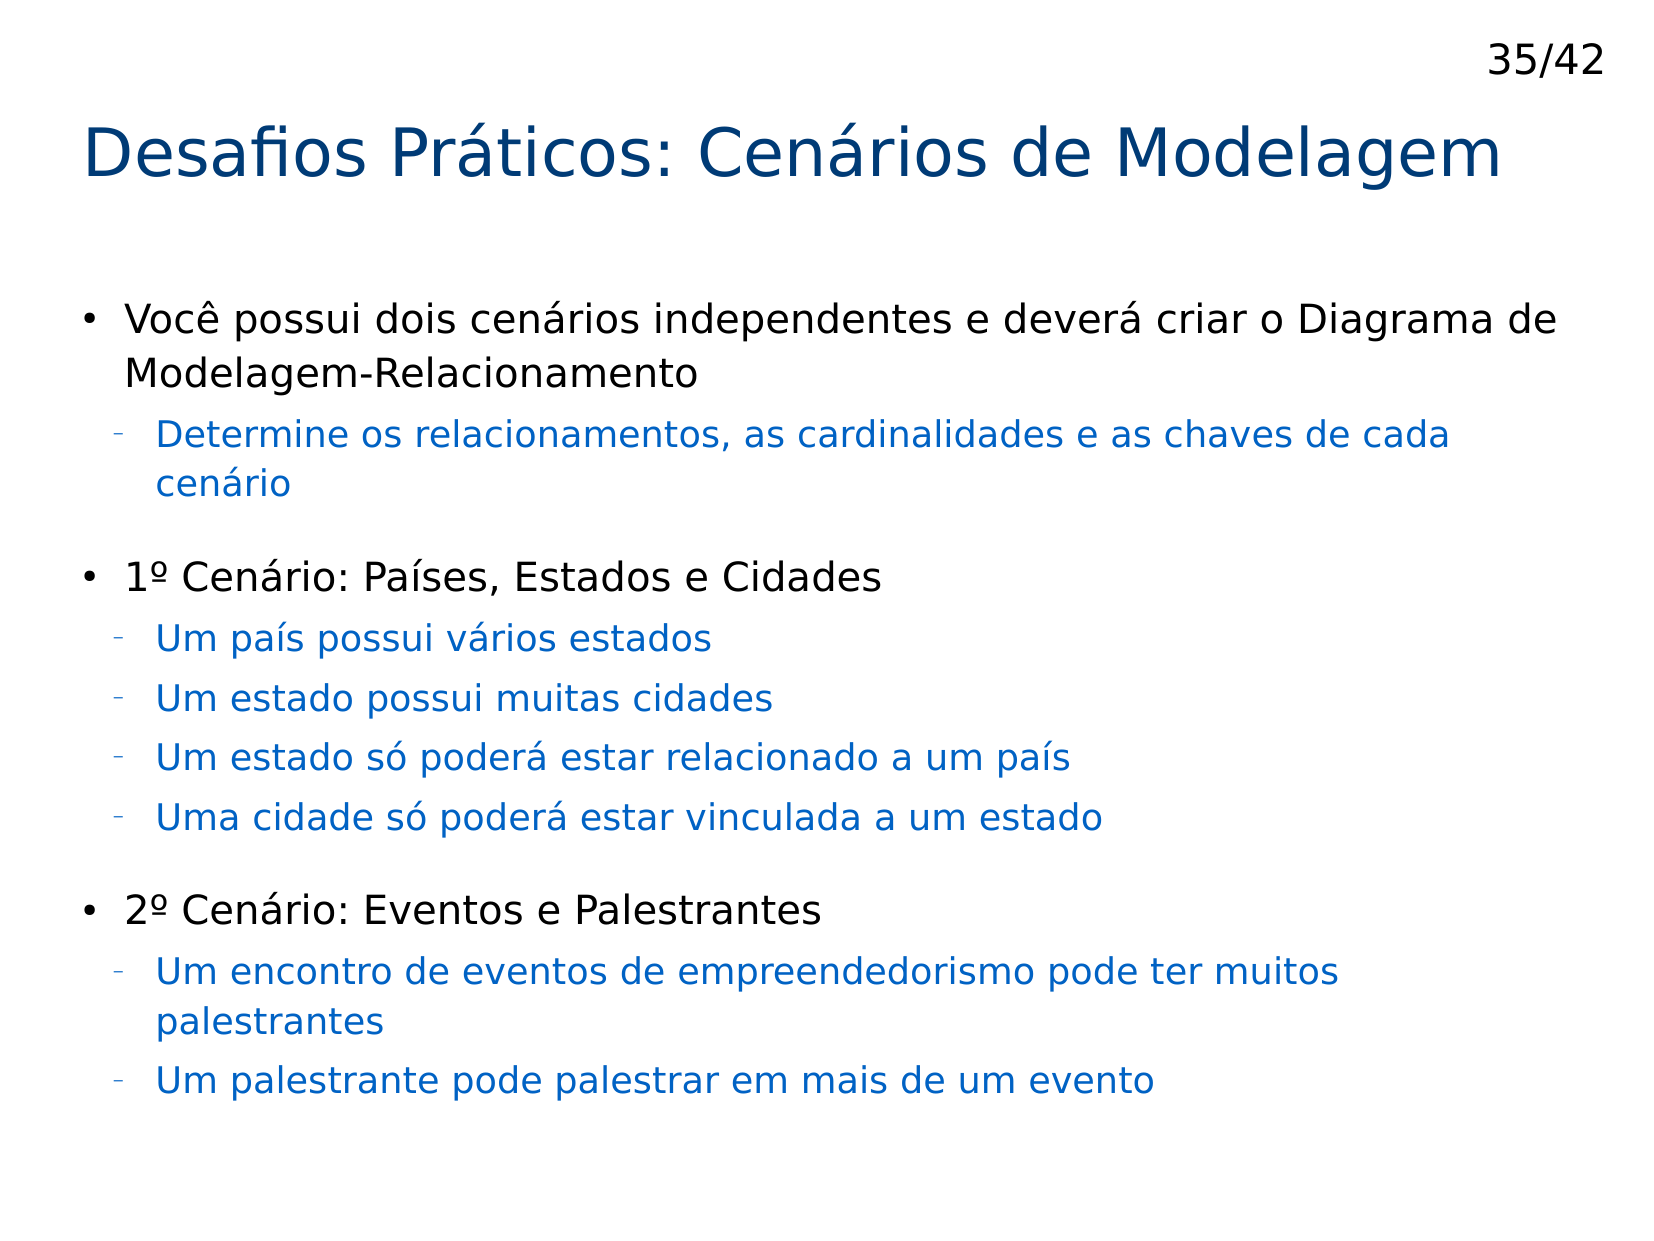

35
# Desafios Práticos: Cenários de Modelagem
Você possui dois cenários independentes e deverá criar o Diagrama de Modelagem-Relacionamento
Determine os relacionamentos, as cardinalidades e as chaves de cada cenário
1º Cenário: Países, Estados e Cidades
Um país possui vários estados
Um estado possui muitas cidades
Um estado só poderá estar relacionado a um país
Uma cidade só poderá estar vinculada a um estado
2º Cenário: Eventos e Palestrantes
Um encontro de eventos de empreendedorismo pode ter muitos palestrantes
Um palestrante pode palestrar em mais de um evento